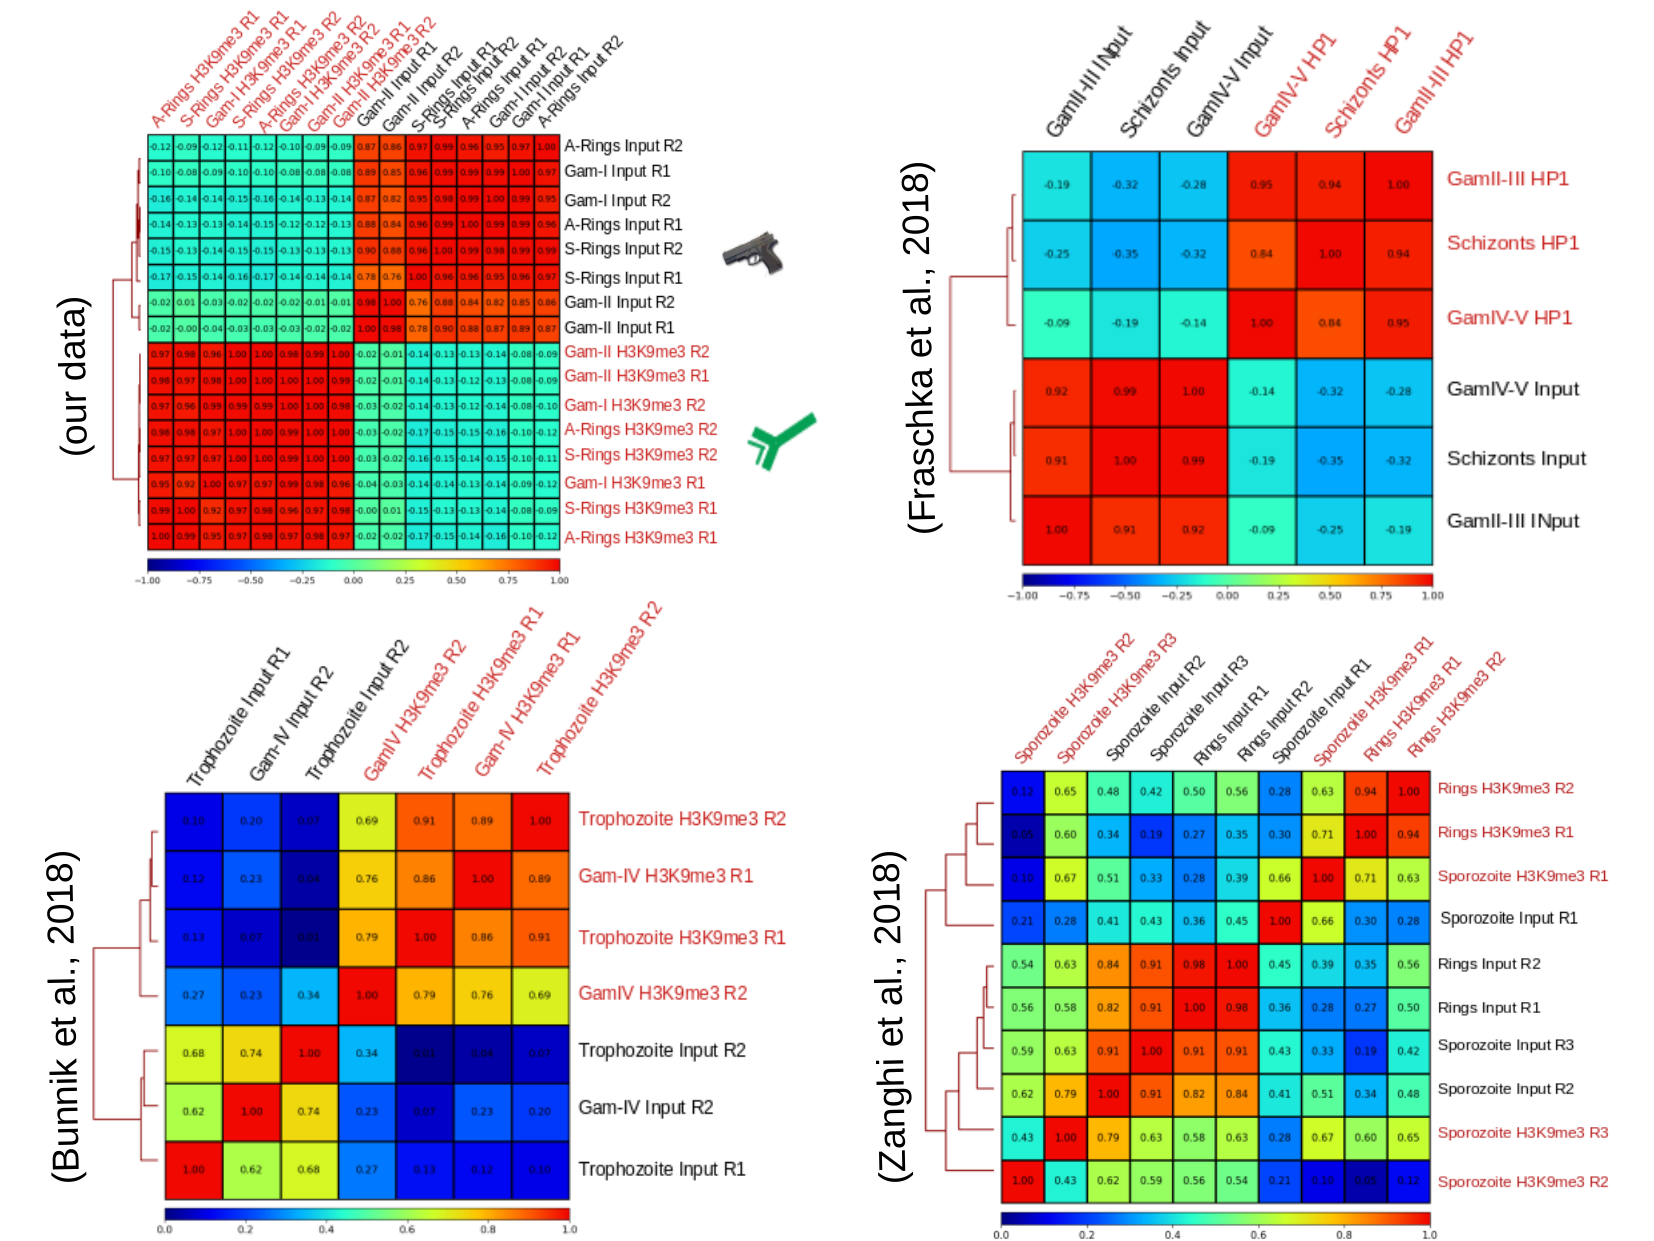

(Fraschka et al., 2018)
(our data)
(Bunnik et al., 2018)
(Zanghi et al., 2018)